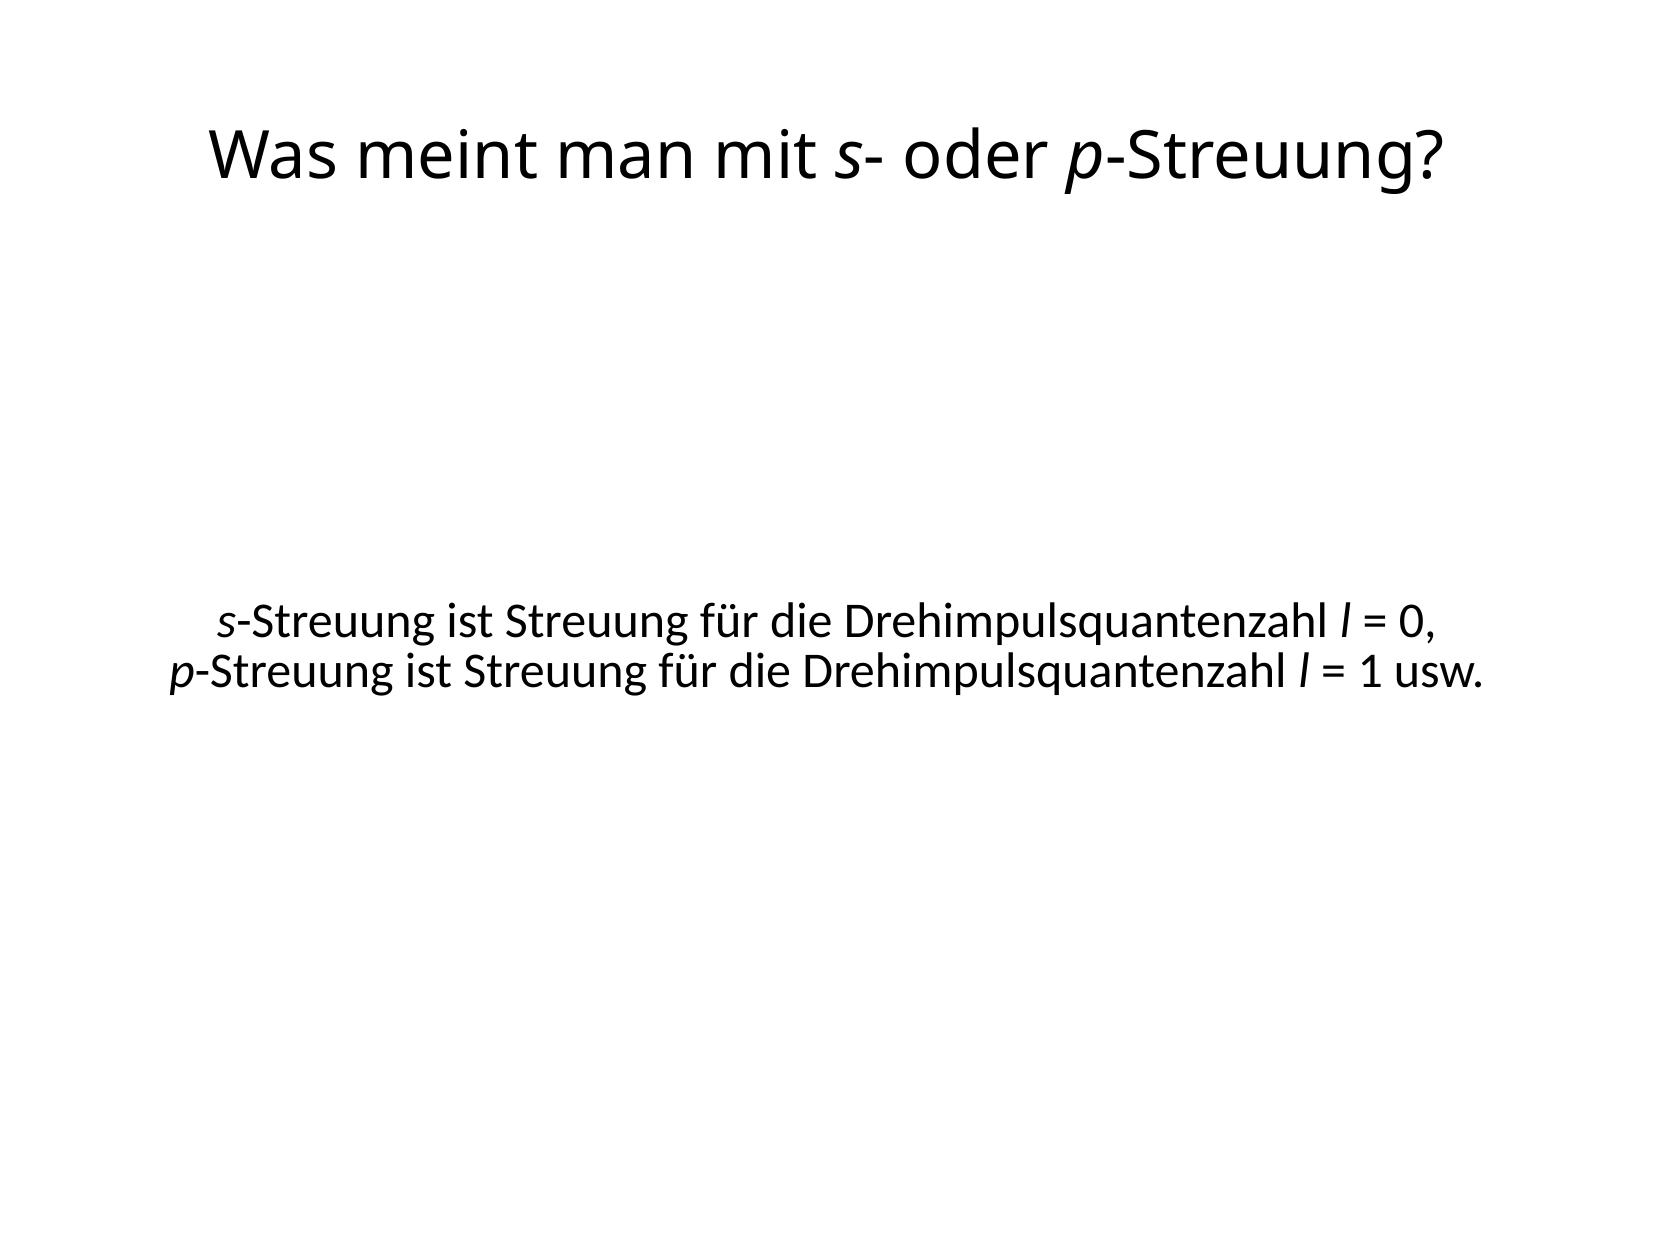

# Was meint man mit s- oder p-Streuung?
s-Streuung ist Streuung für die Drehimpulsquantenzahl l = 0,
p-Streuung ist Streuung für die Drehimpulsquantenzahl l = 1 usw.